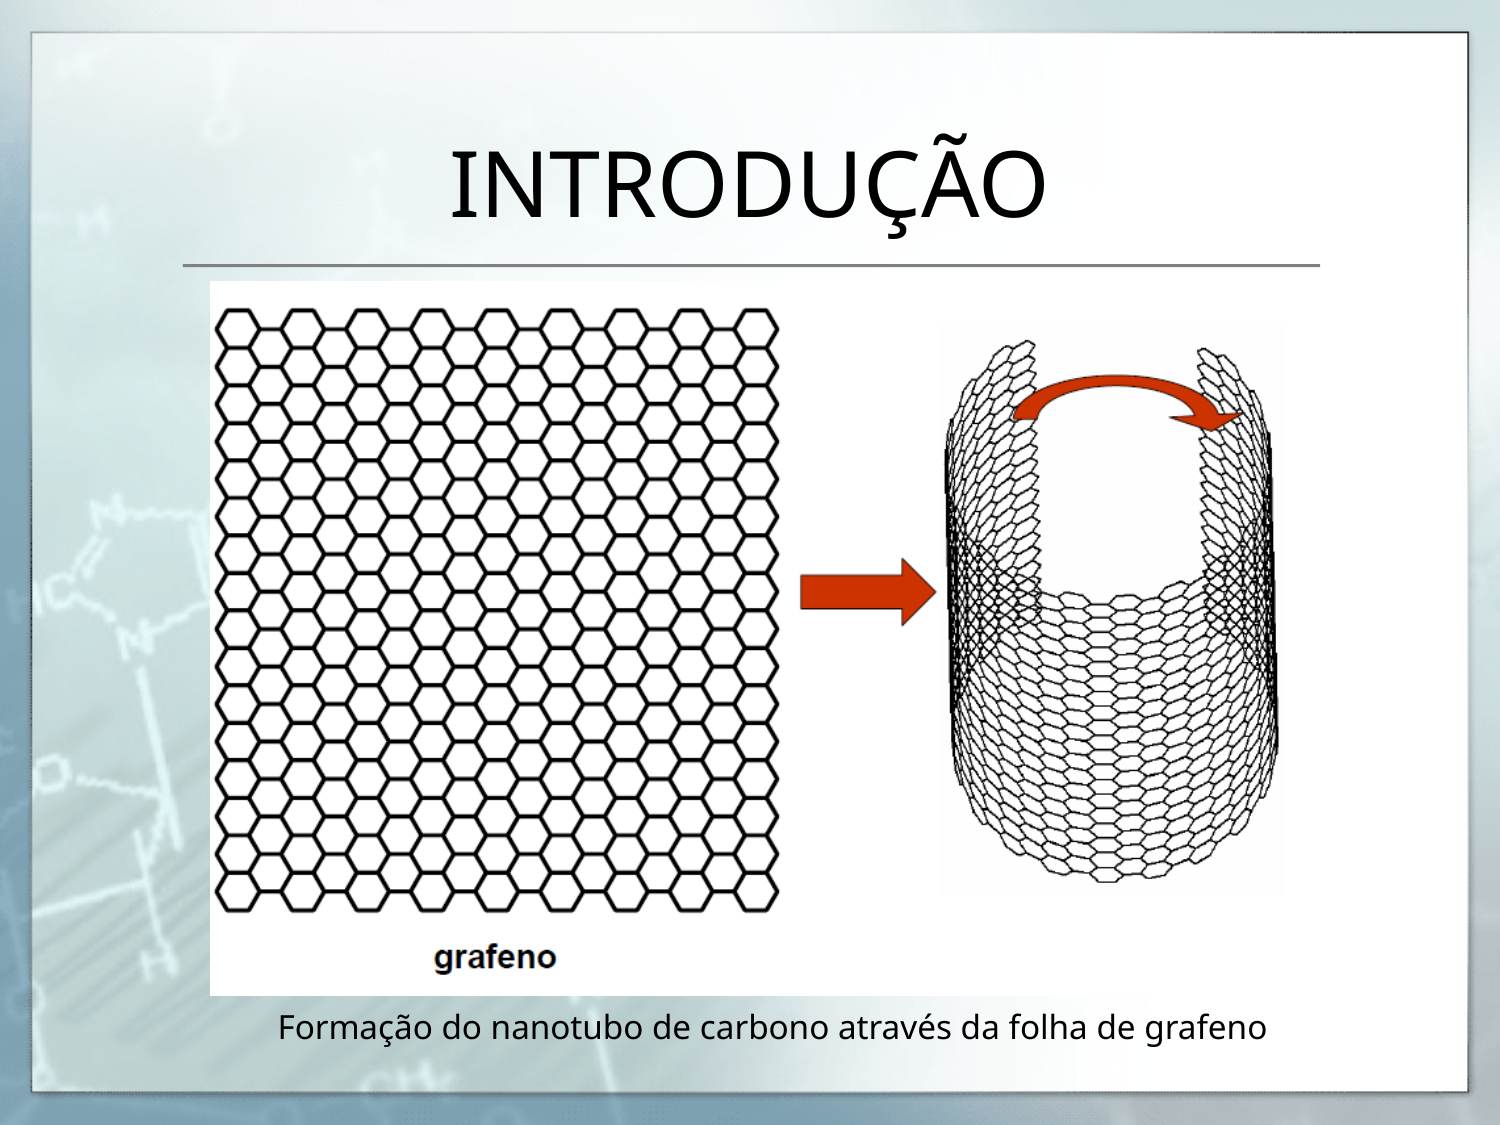

INTRODUÇÃO
Formação do nanotubo de carbono através da folha de grafeno